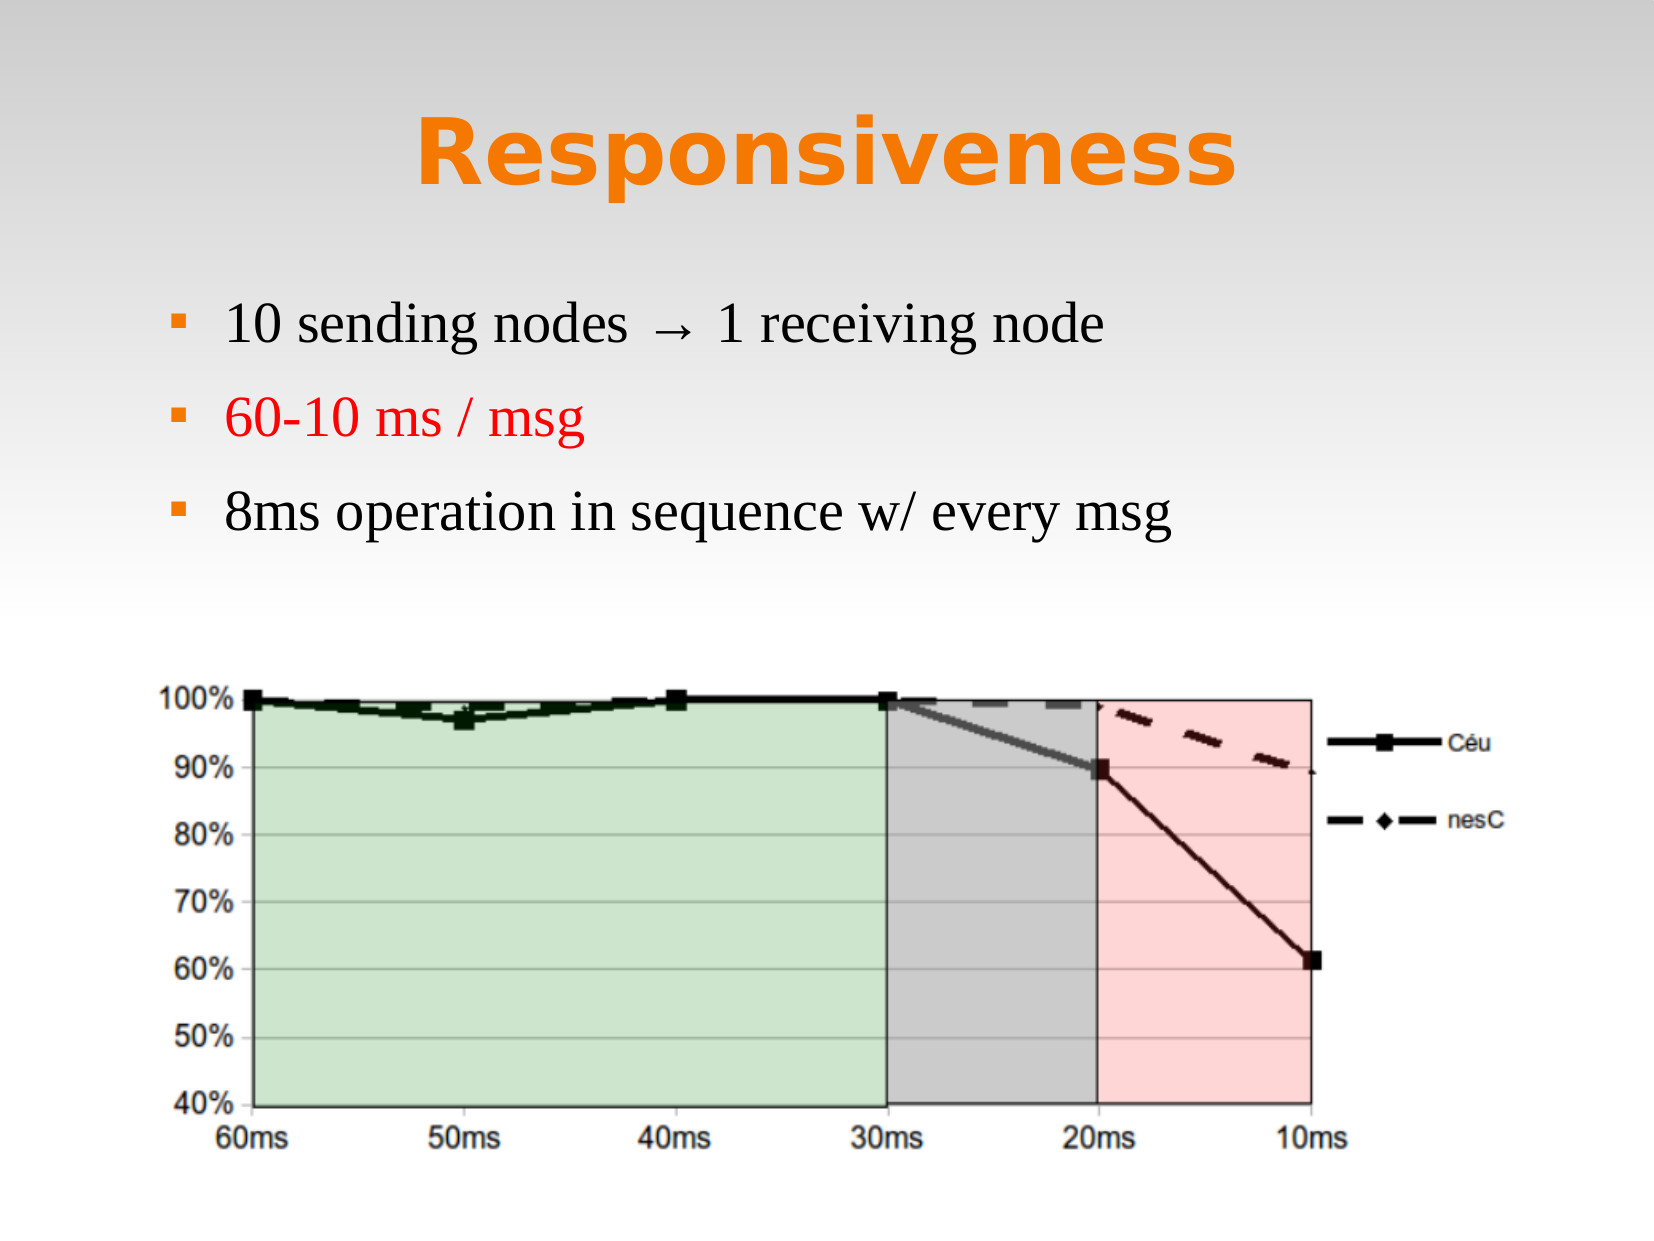

# Responsiveness
10 sending nodes → 1 receiving node
60-10 ms / msg
8ms operation in sequence w/ every msg